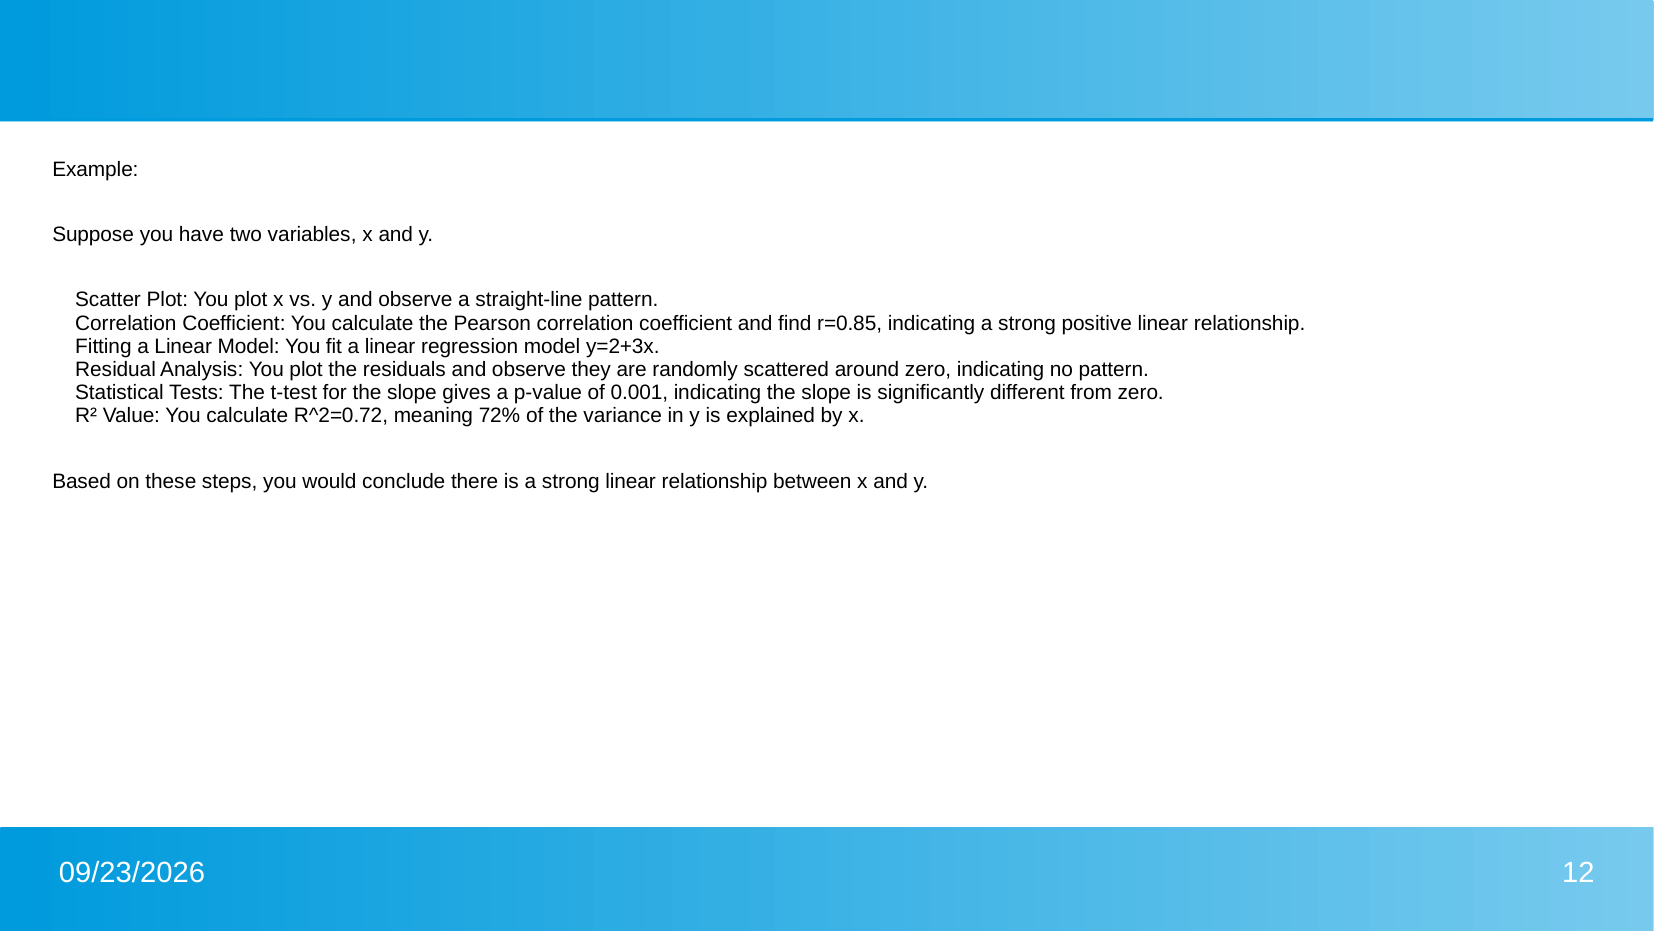

#
Example:
Suppose you have two variables, x and y.
 Scatter Plot: You plot x vs. y and observe a straight-line pattern.
 Correlation Coefficient: You calculate the Pearson correlation coefficient and find r=0.85, indicating a strong positive linear relationship.
 Fitting a Linear Model: You fit a linear regression model y=2+3x.
 Residual Analysis: You plot the residuals and observe they are randomly scattered around zero, indicating no pattern.
 Statistical Tests: The t-test for the slope gives a p-value of 0.001, indicating the slope is significantly different from zero.
 R² Value: You calculate R^2=0.72, meaning 72% of the variance in y is explained by x.
Based on these steps, you would conclude there is a strong linear relationship between x and y.
12